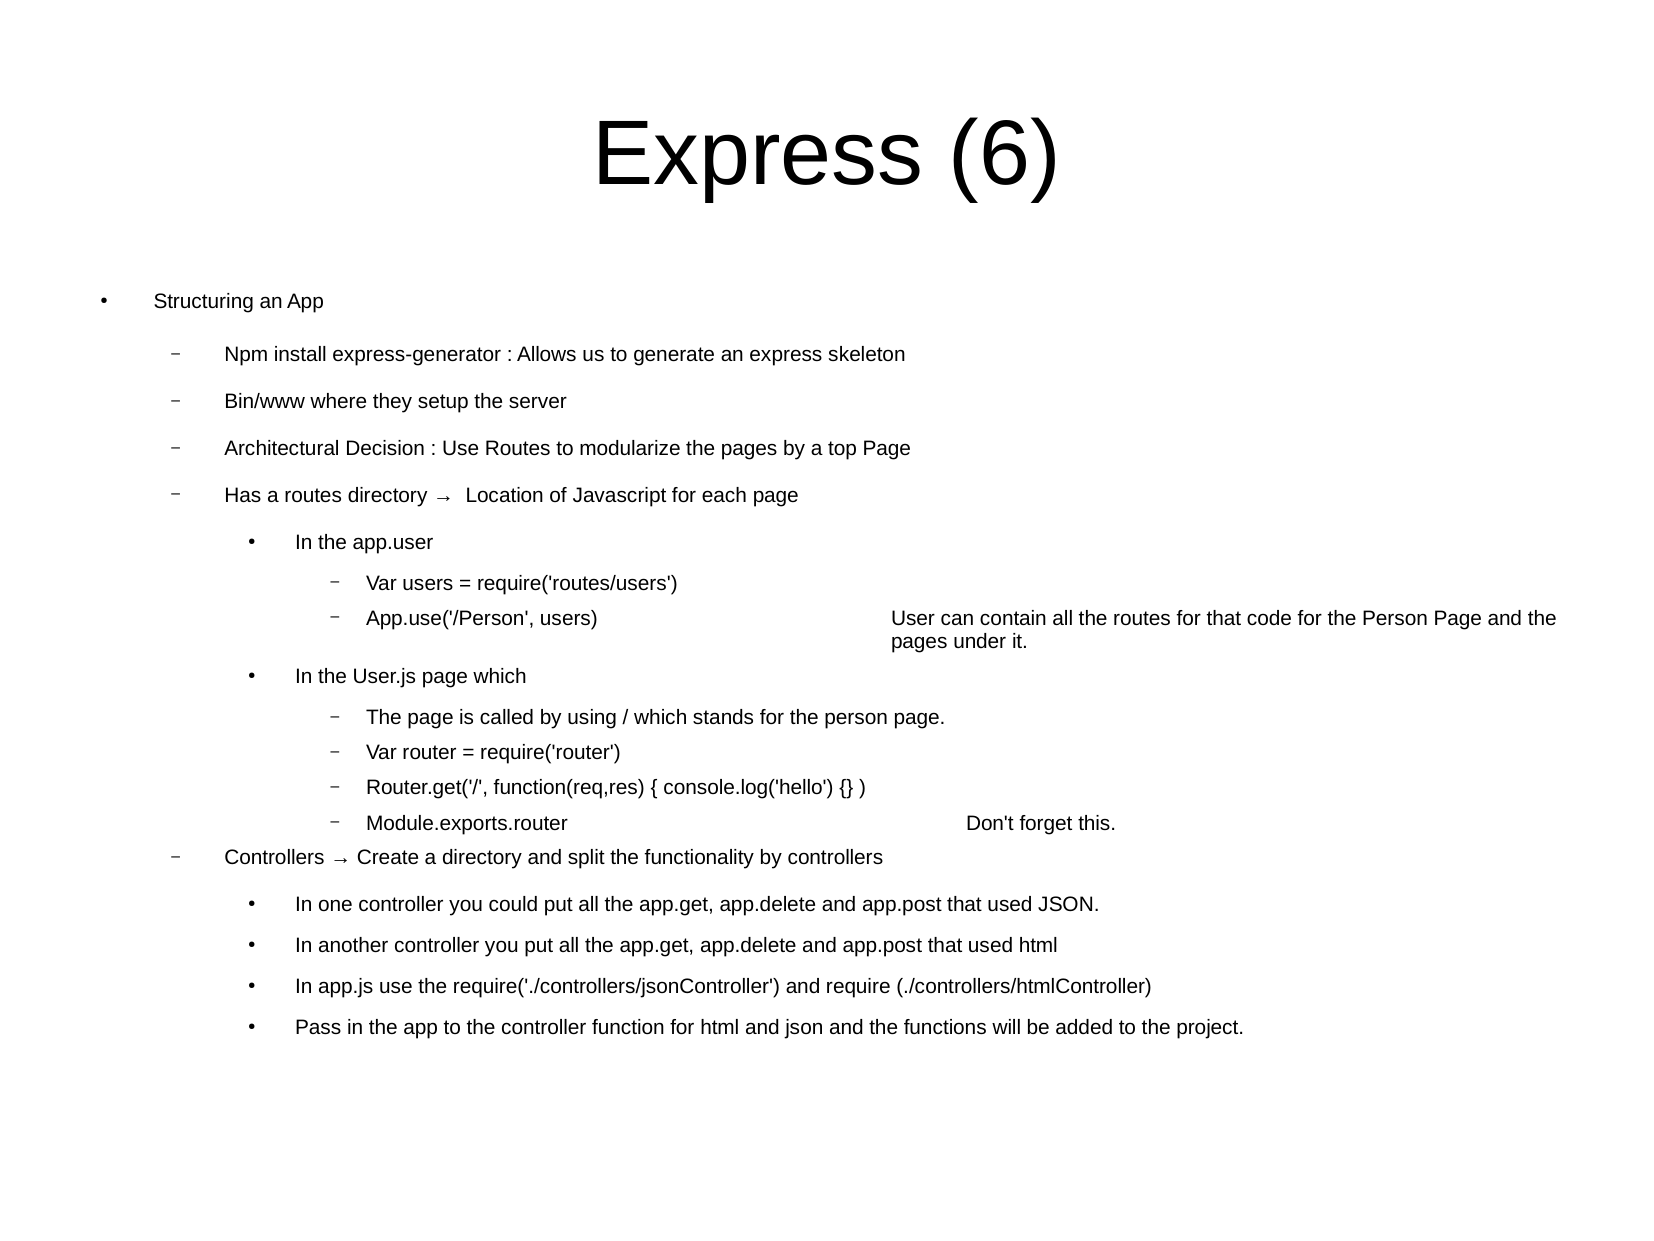

# Express (6)
Structuring an App
Npm install express-generator : Allows us to generate an express skeleton
Bin/www where they setup the server
Architectural Decision : Use Routes to modularize the pages by a top Page
Has a routes directory → Location of Javascript for each page
In the app.user
Var users = require('routes/users')
App.use('/Person', users)				User can contain all the routes for that code for the Person Page and the 								pages under it.
In the User.js page which
The page is called by using / which stands for the person page.
Var router = require('router')
Router.get('/', function(req,res) { console.log('hello') {} )
Module.exports.router						Don't forget this.
Controllers → Create a directory and split the functionality by controllers
In one controller you could put all the app.get, app.delete and app.post that used JSON.
In another controller you put all the app.get, app.delete and app.post that used html
In app.js use the require('./controllers/jsonController') and require (./controllers/htmlController)
Pass in the app to the controller function for html and json and the functions will be added to the project.